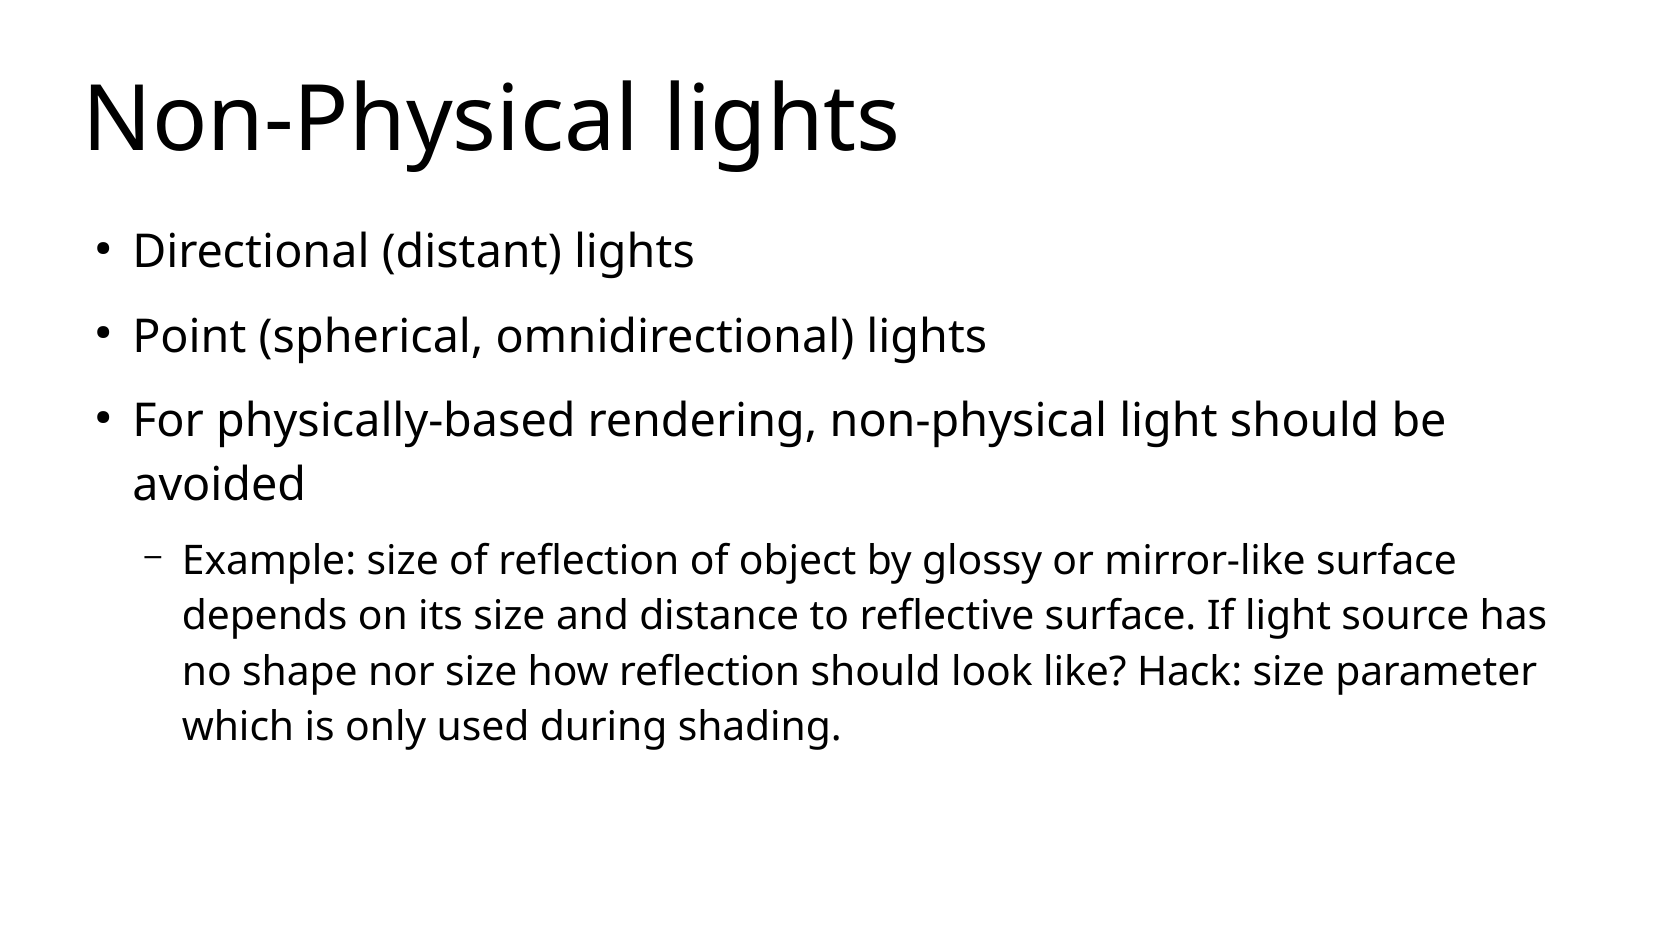

# Non-Physical lights
Directional (distant) lights
Point (spherical, omnidirectional) lights
For physically-based rendering, non-physical light should be avoided
Example: size of reflection of object by glossy or mirror-like surface depends on its size and distance to reflective surface. If light source has no shape nor size how reflection should look like? Hack: size parameter which is only used during shading.